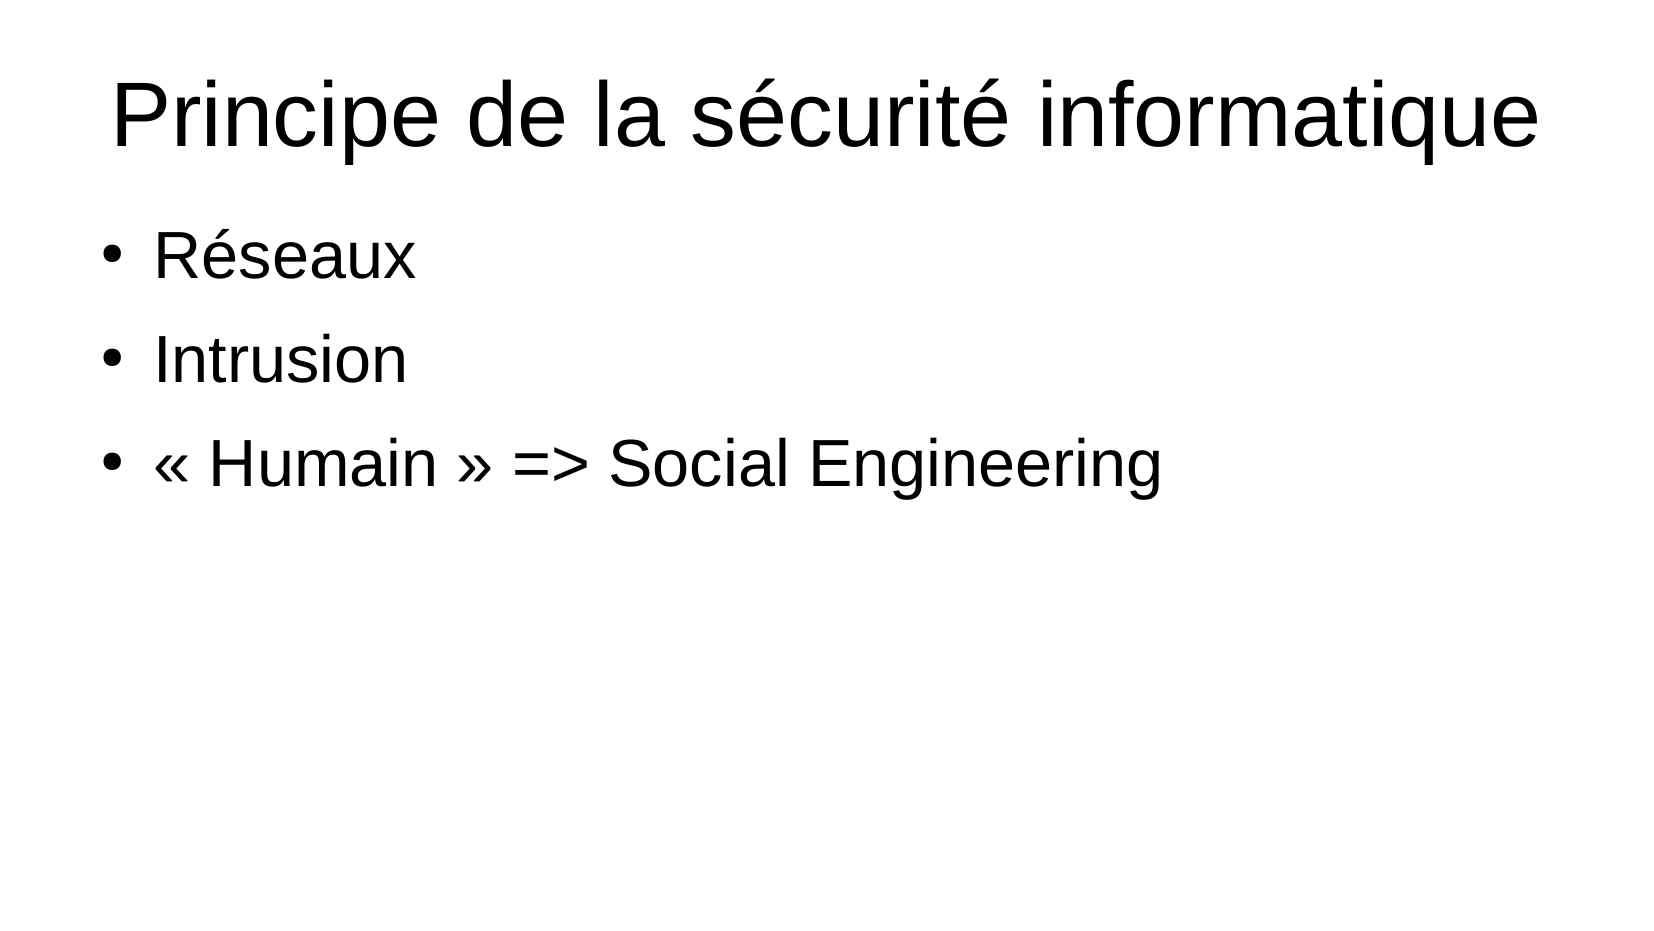

# Principe de la sécurité informatique
Réseaux
Intrusion
« Humain » => Social Engineering